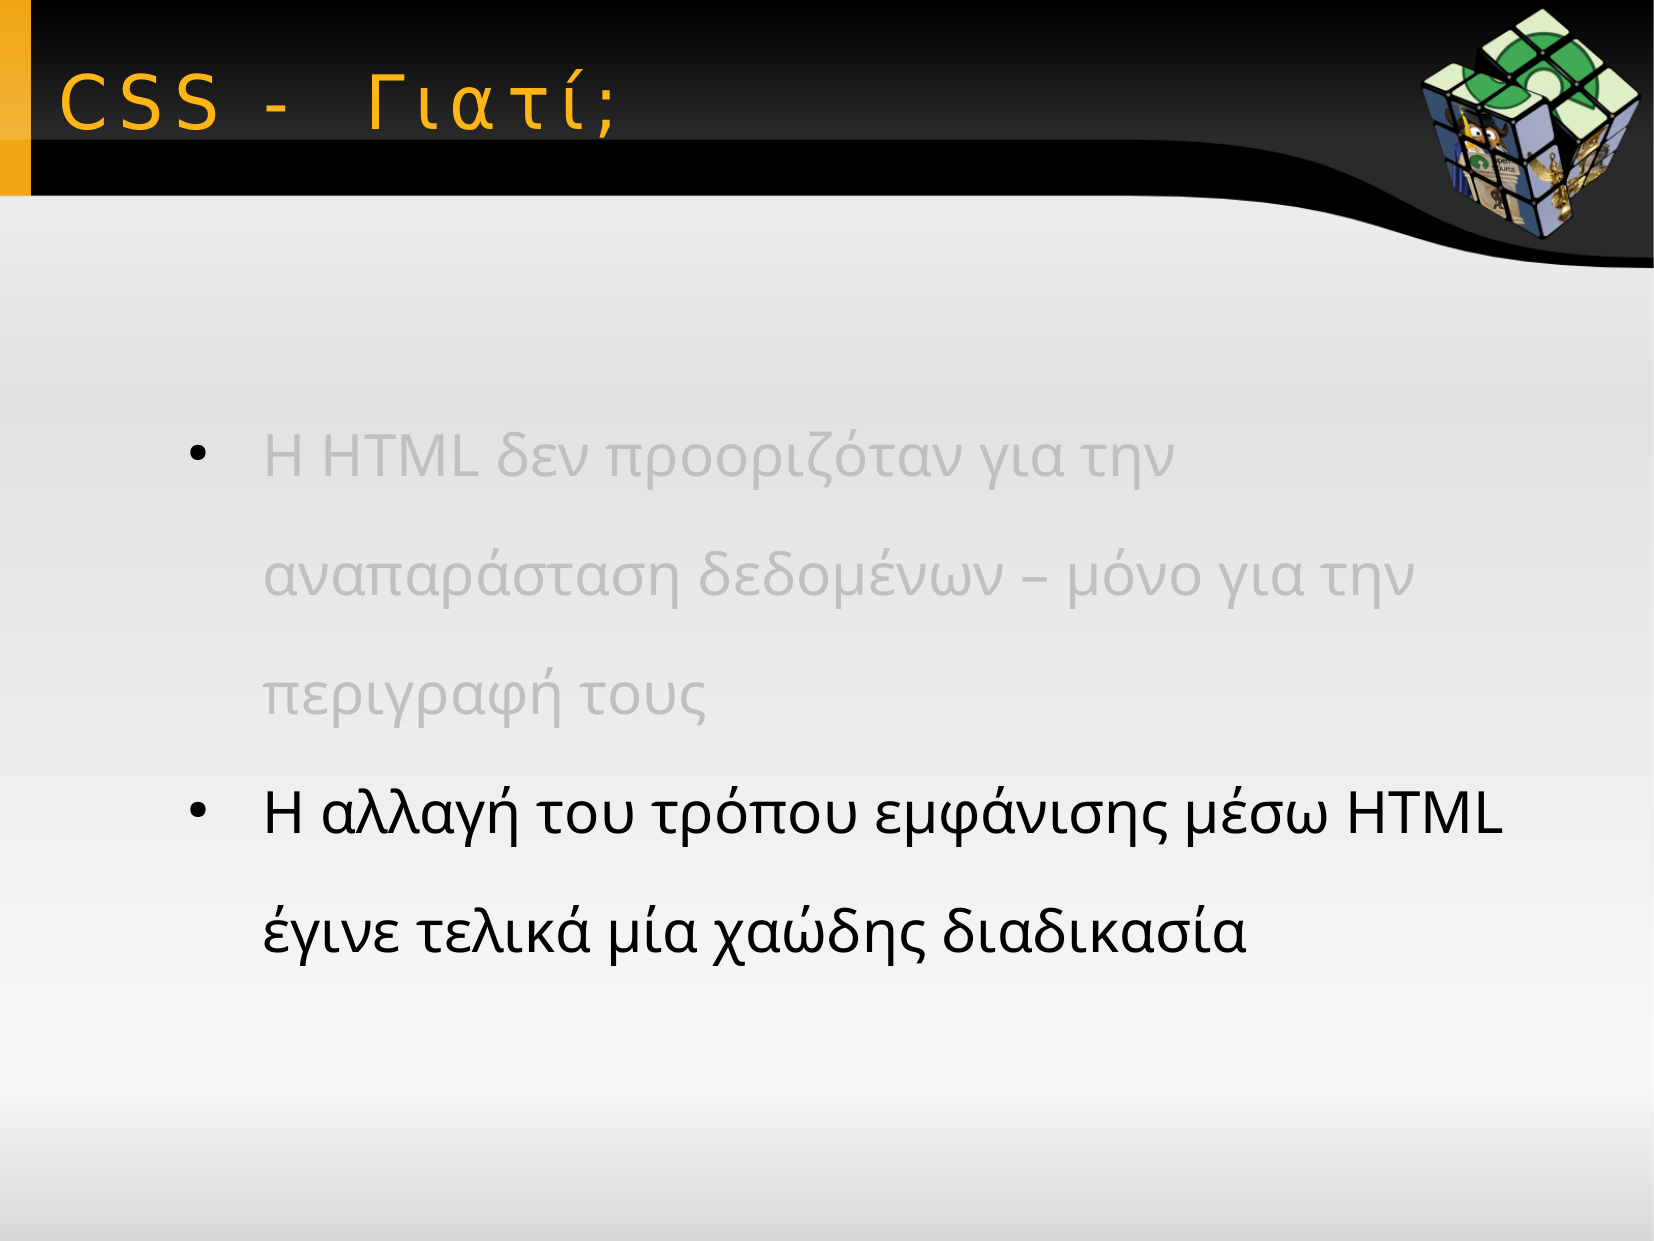

# CSS - Γιατί;
Η HTML δεν προοριζόταν για την αναπαράσταση δεδομένων – μόνο για την περιγραφή τους
Η αλλαγή του τρόπου εμφάνισης μέσω HTML έγινε τελικά μία χαώδης διαδικασία